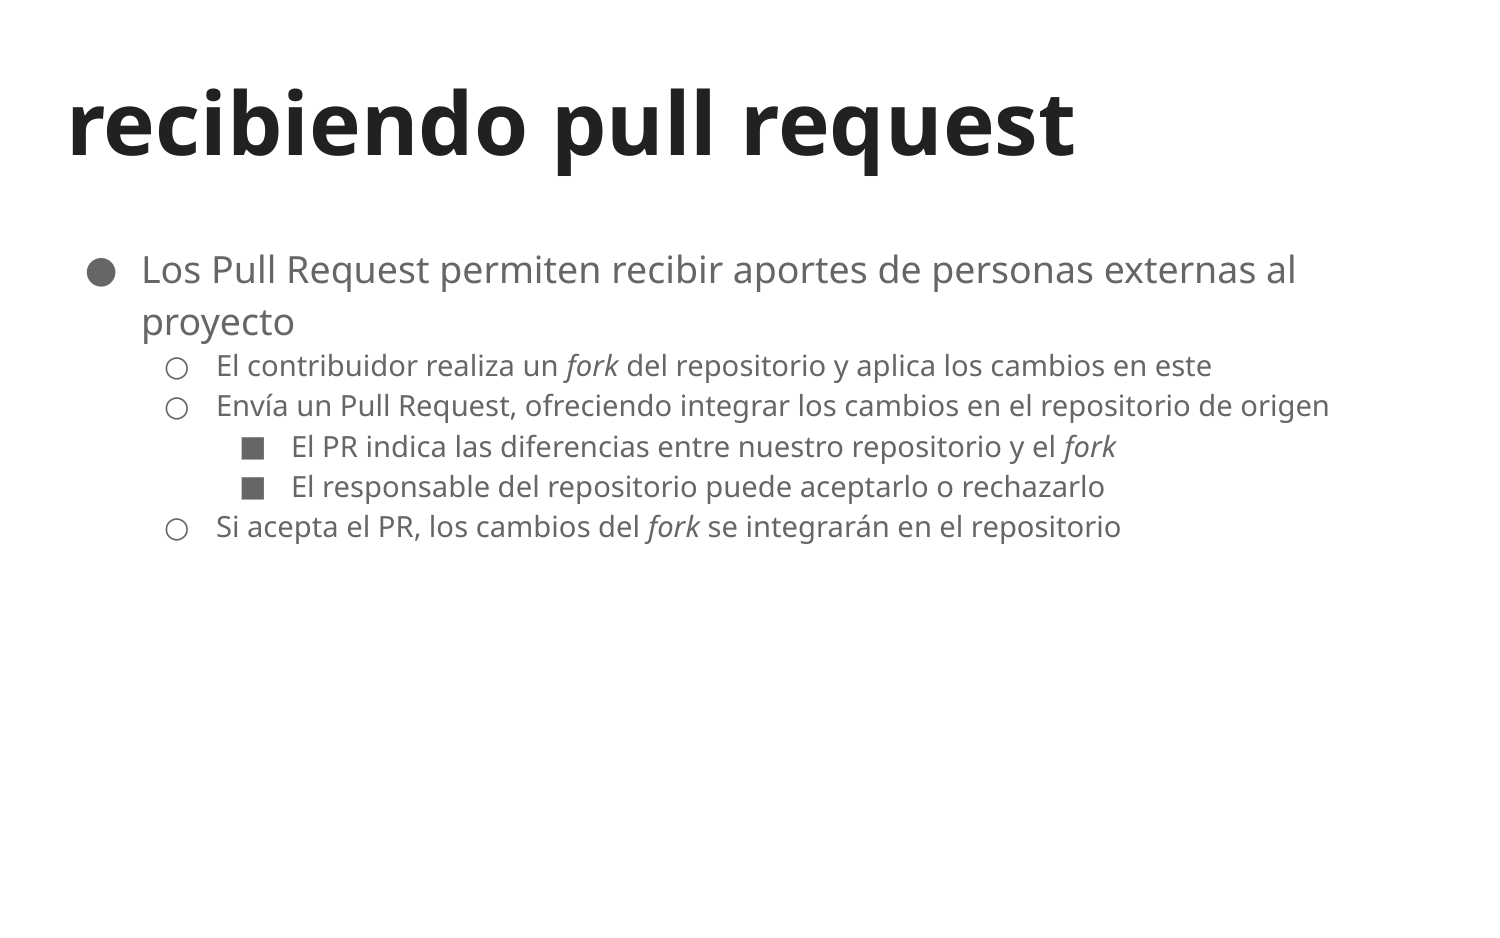

# recibiendo pull request
Los Pull Request permiten recibir aportes de personas externas al proyecto
El contribuidor realiza un fork del repositorio y aplica los cambios en este
Envía un Pull Request, ofreciendo integrar los cambios en el repositorio de origen
El PR indica las diferencias entre nuestro repositorio y el fork
El responsable del repositorio puede aceptarlo o rechazarlo
Si acepta el PR, los cambios del fork se integrarán en el repositorio